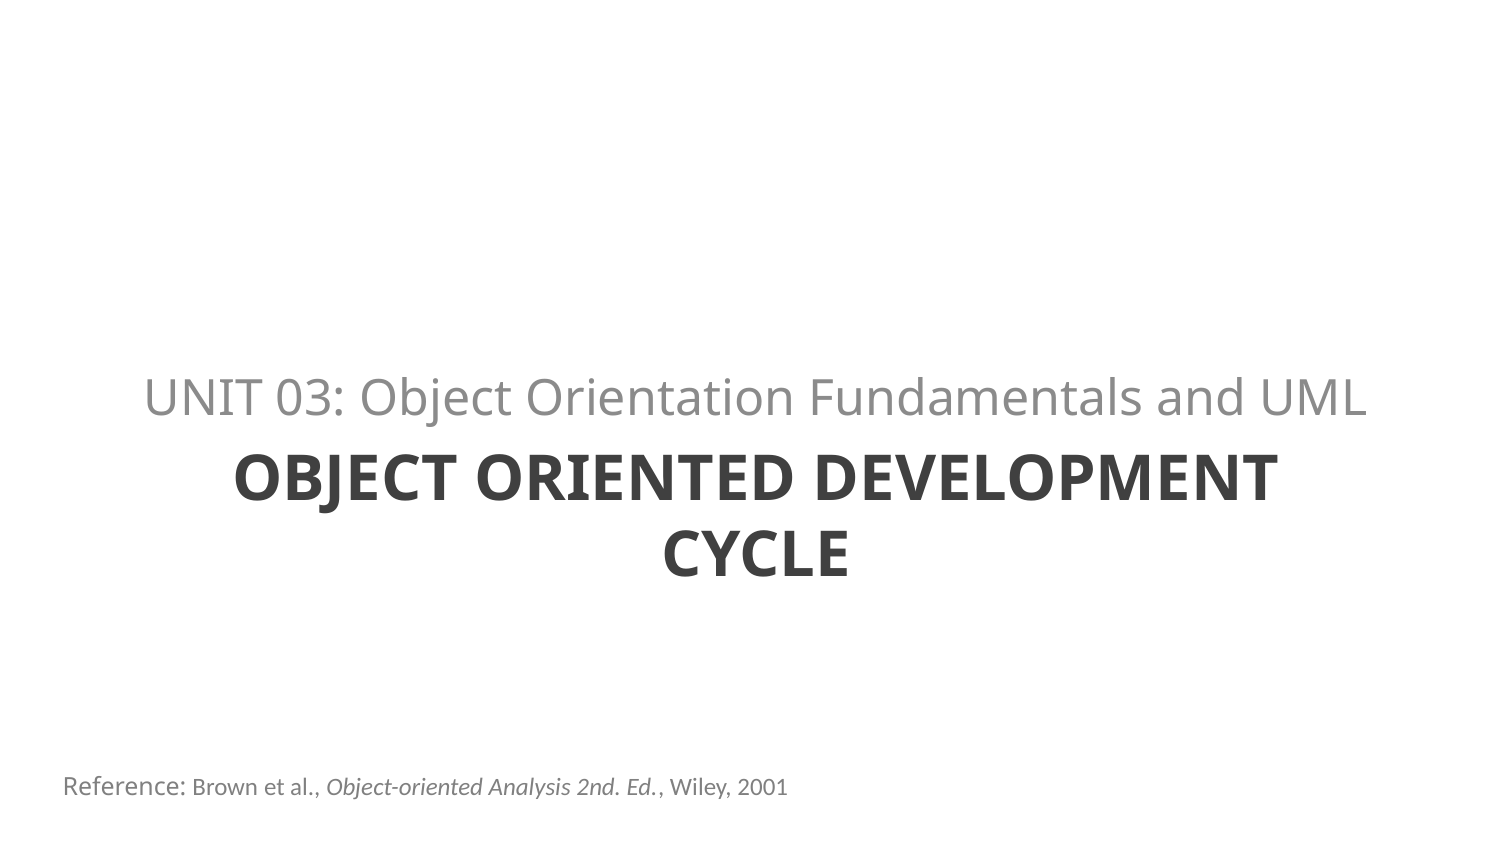

UNIT 03: Object Orientation Fundamentals and UML
# Object oriented development cycle
Reference: Brown et al., Object-oriented Analysis 2nd. Ed., Wiley, 2001